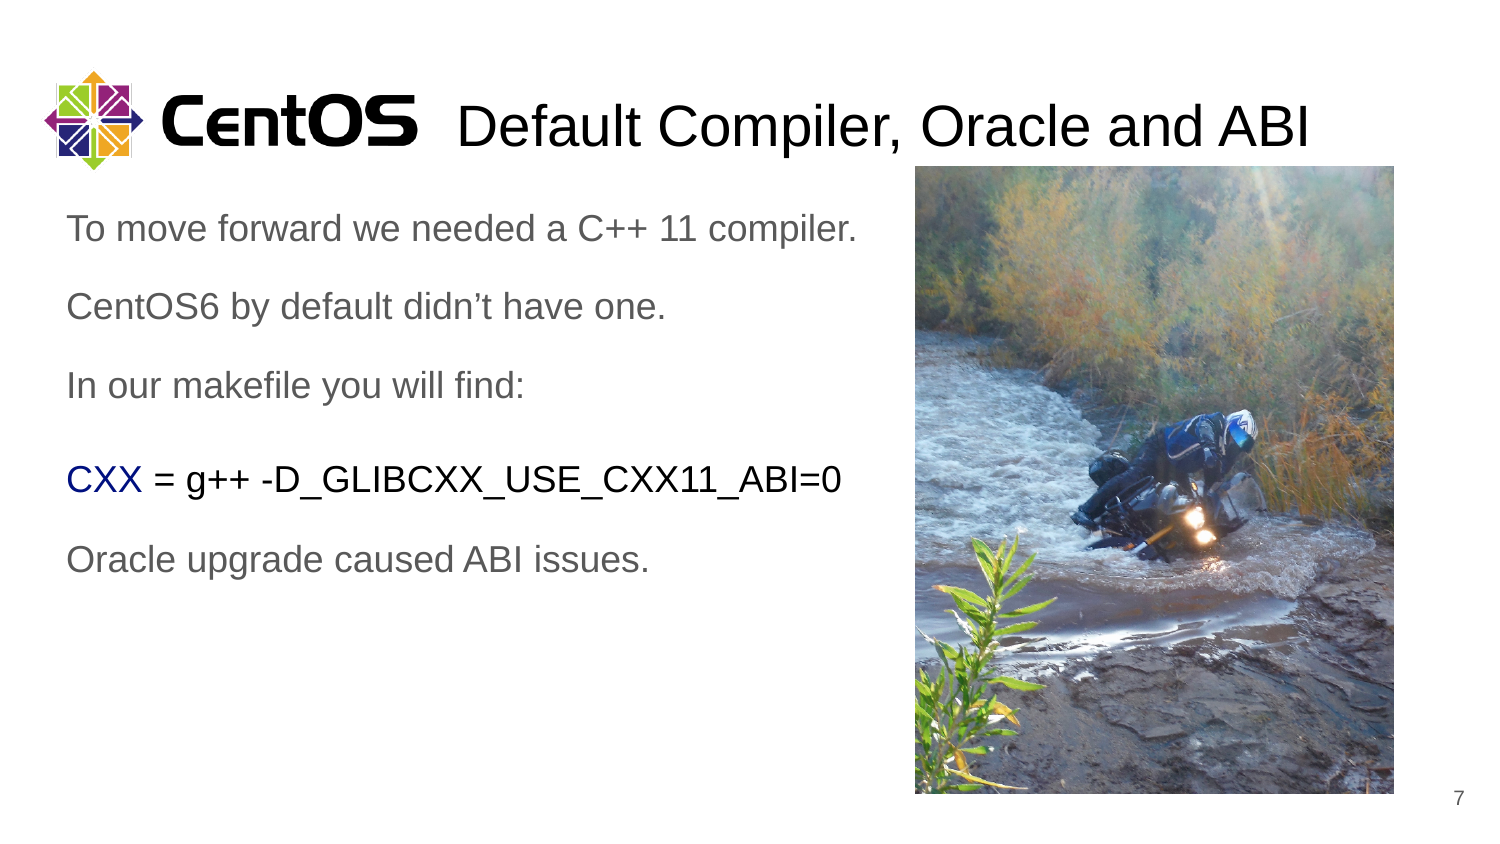

# Default Compiler, Oracle and ABI
To move forward we needed a C++ 11 compiler.
CentOS6 by default didn’t have one.
In our makefile you will find:
CXX = g++ -D_GLIBCXX_USE_CXX11_ABI=0
Oracle upgrade caused ABI issues.